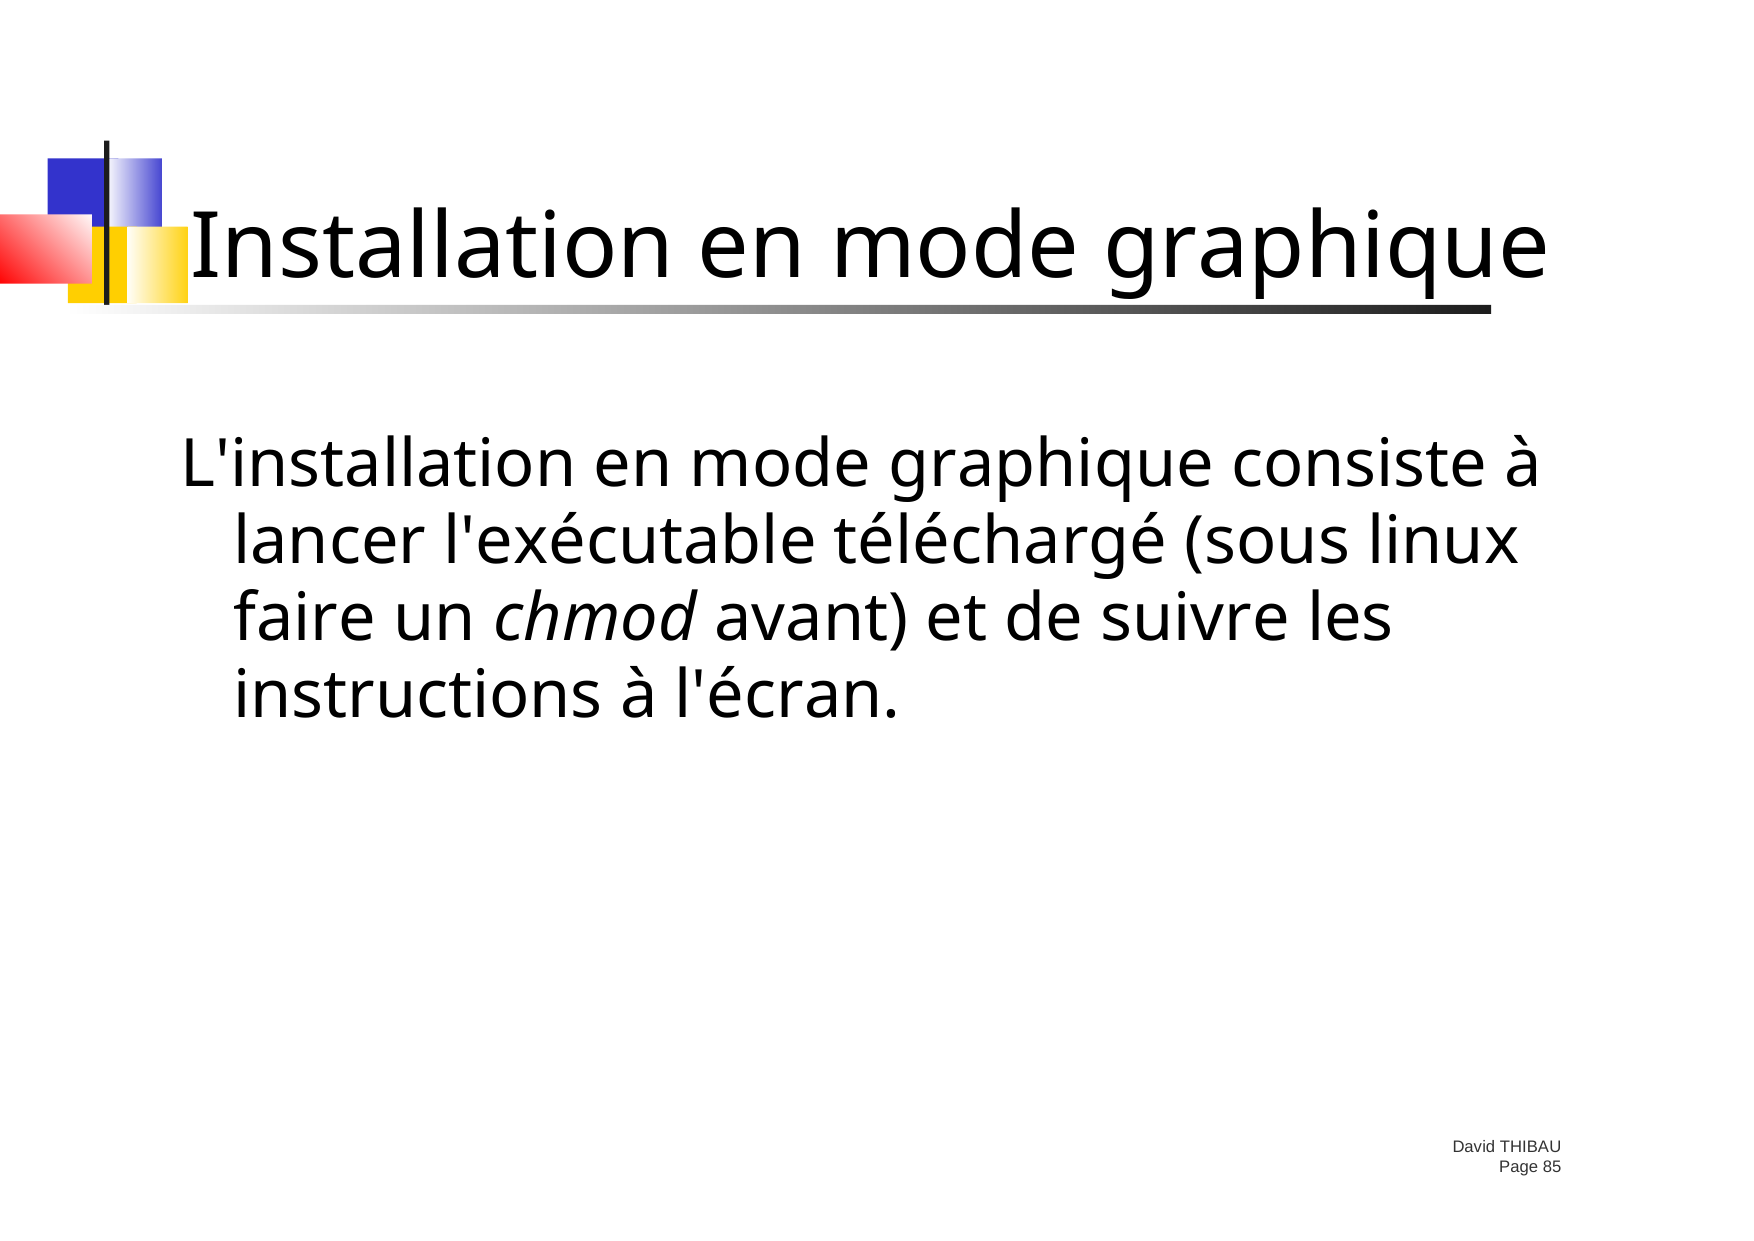

# Installation en mode graphique
L'installation en mode graphique consiste à lancer l'exécutable téléchargé (sous linux faire un chmod avant) et de suivre les instructions à l'écran.